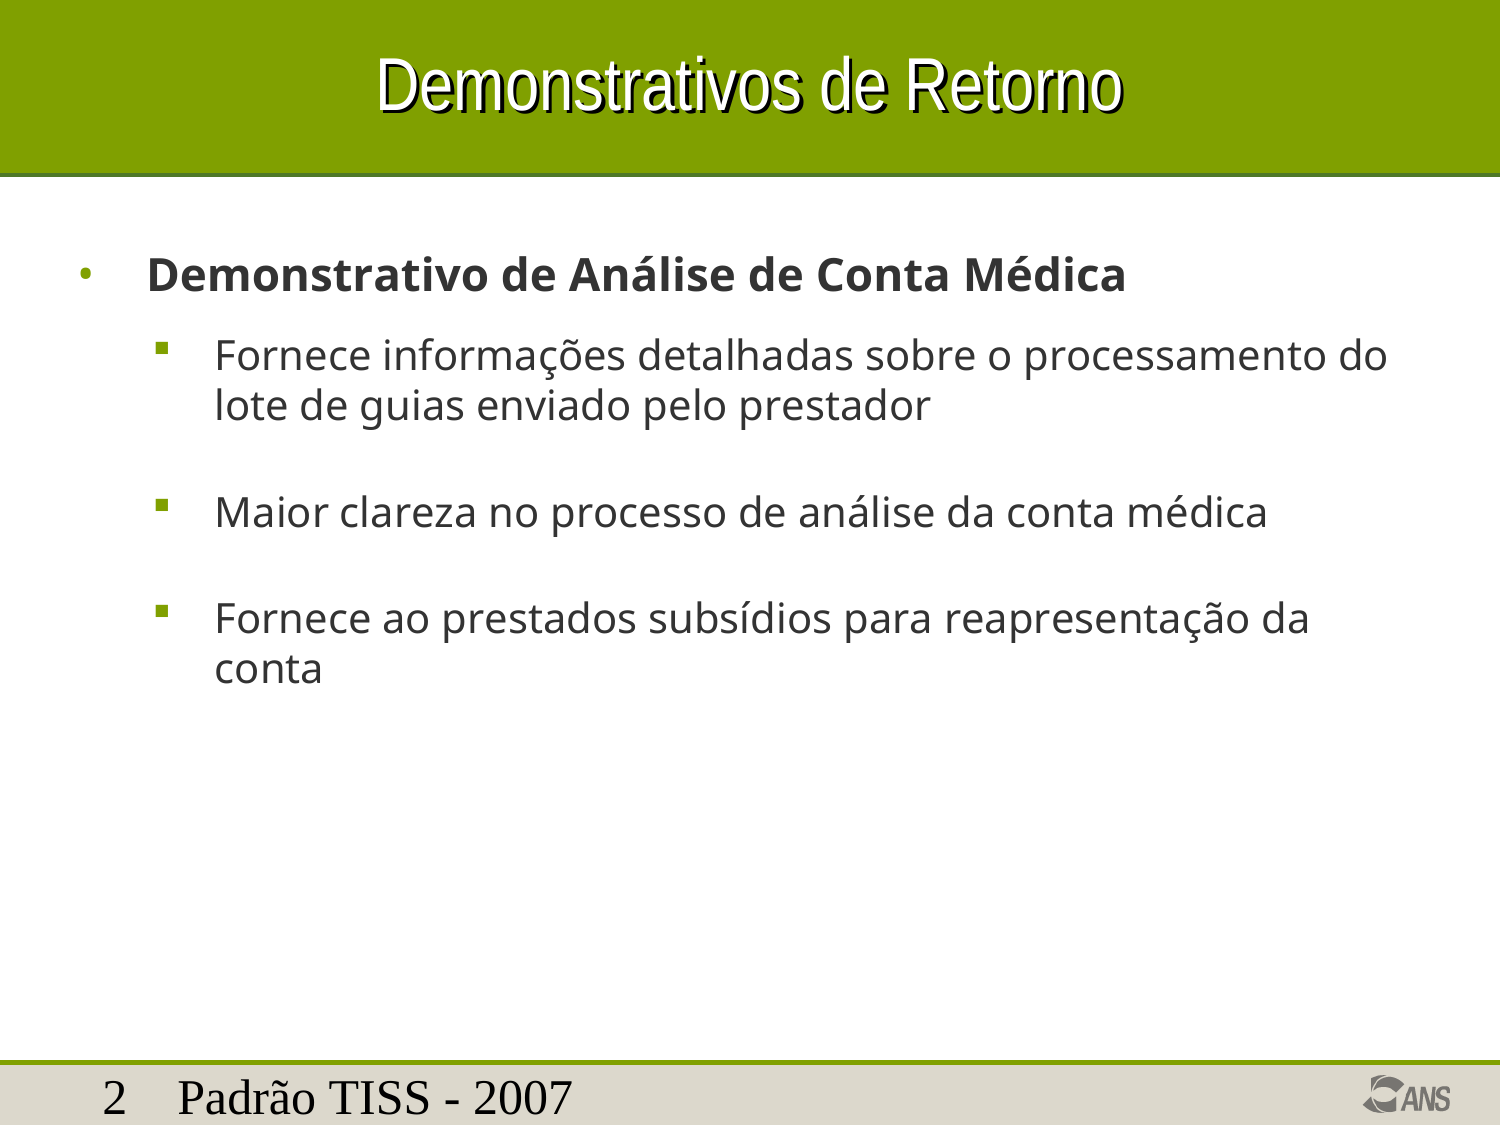

# Demonstrativos de Retorno
Demonstrativo de Análise de Conta Médica
Fornece informações detalhadas sobre o processamento do lote de guias enviado pelo prestador
Maior clareza no processo de análise da conta médica
Fornece ao prestados subsídios para reapresentação da conta
21
Padrão TISS - 2007